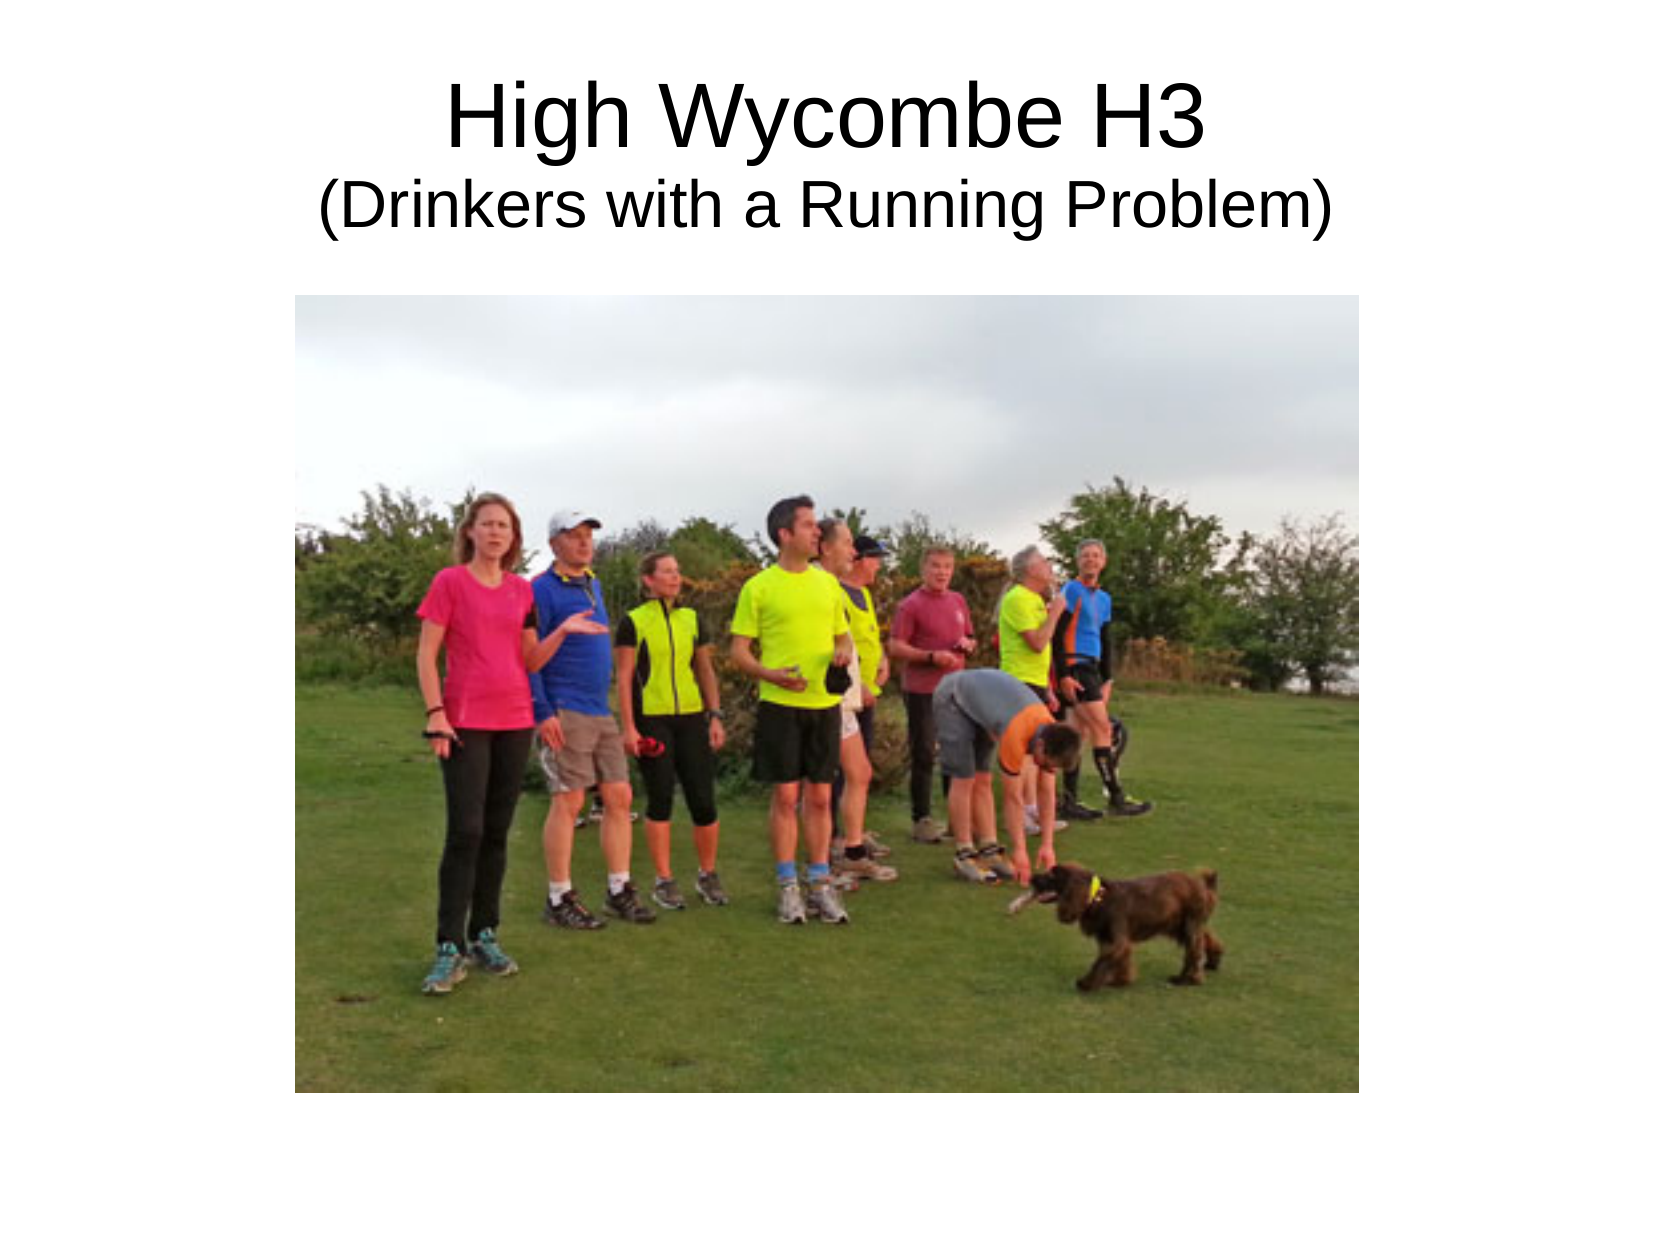

# High Wycombe H3 (Drinkers with a Running Problem)